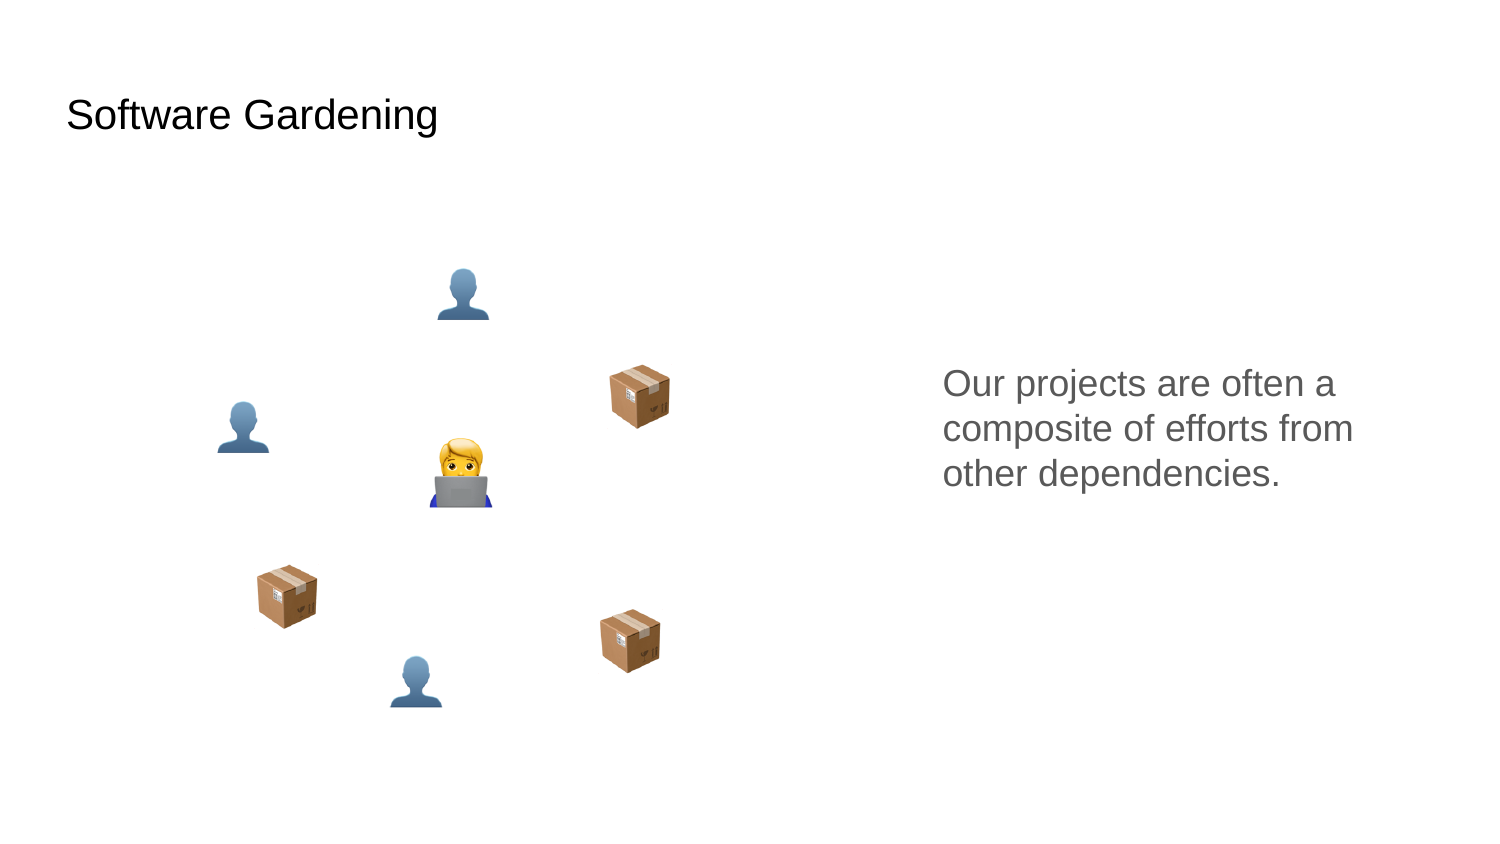

Software Gardening
Our projects are often a composite of efforts from
other dependencies.